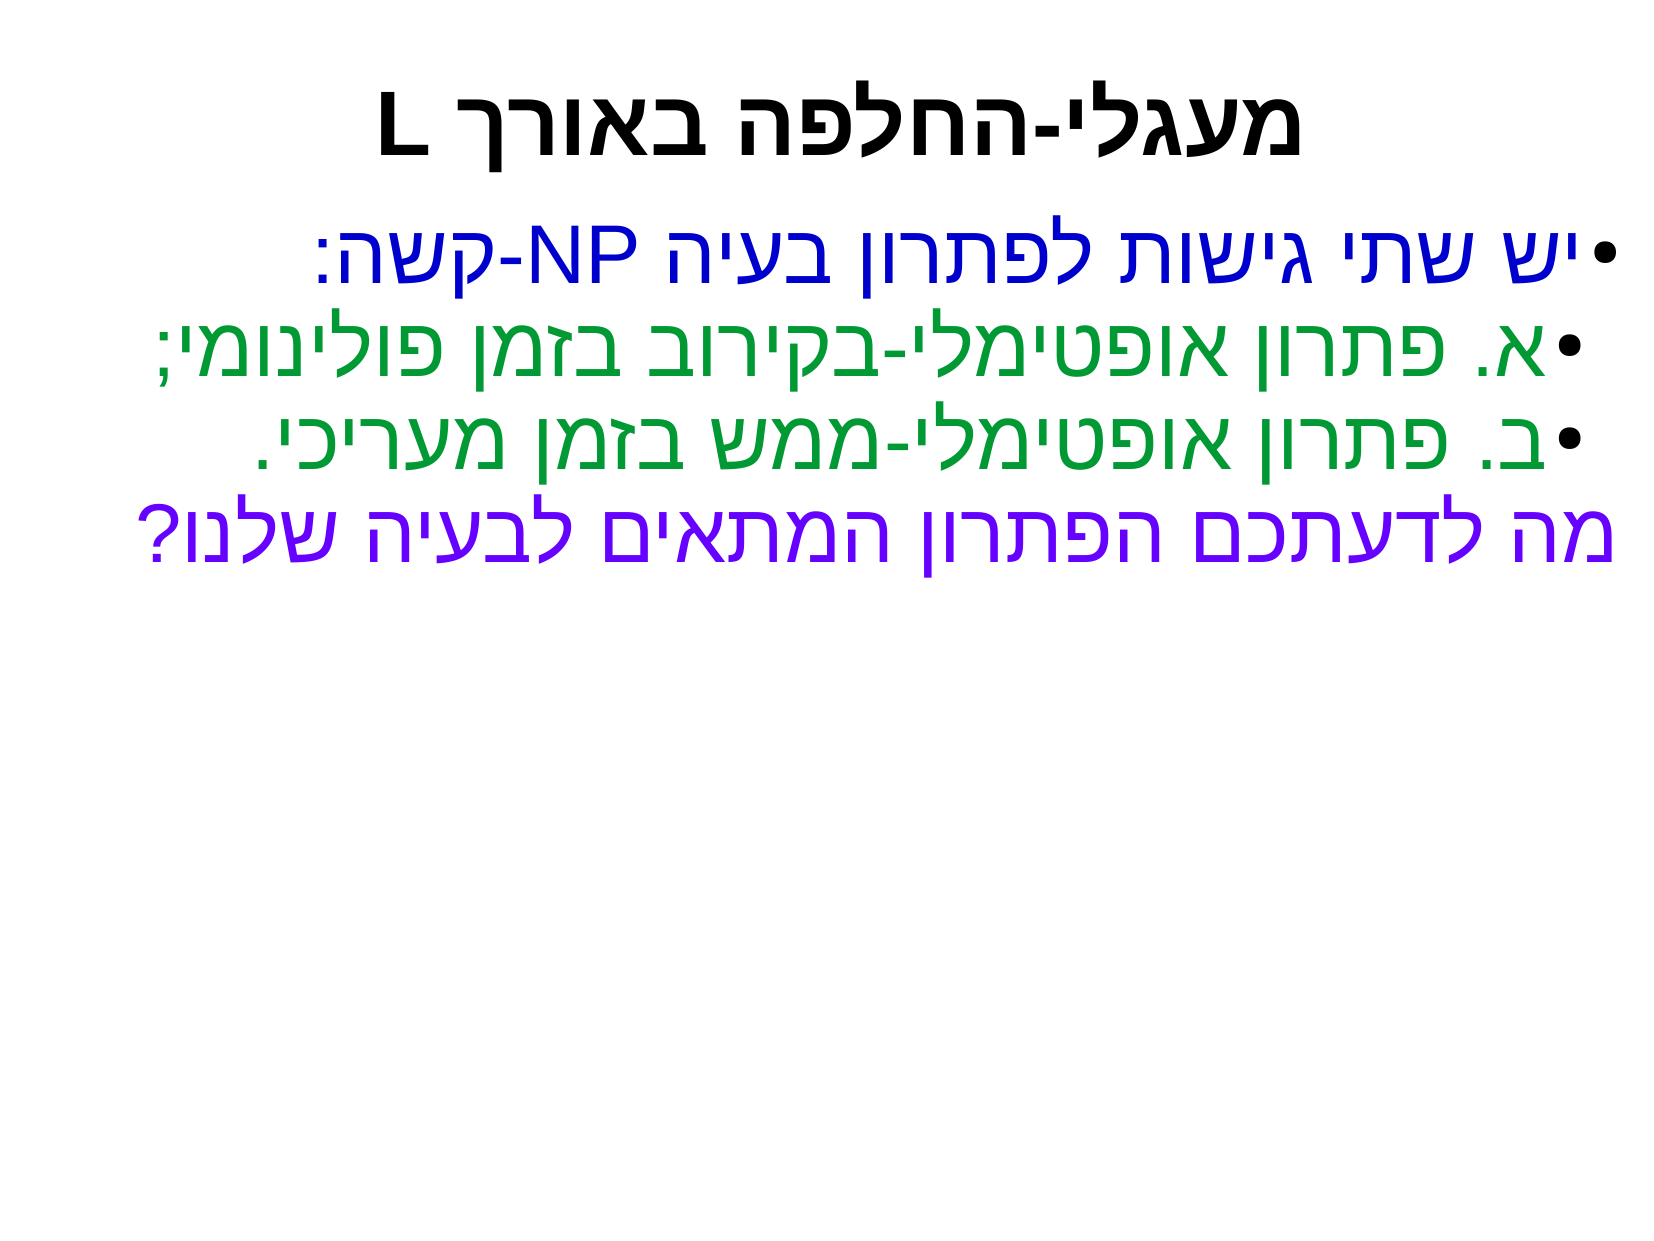

# מעגלי-החלפה באורך L
יש שתי גישות לפתרון בעיה NP-קשה:
א. פתרון אופטימלי-בקירוב בזמן פולינומי;
ב. פתרון אופטימלי-ממש בזמן מעריכי.
מה לדעתכם הפתרון המתאים לבעיה שלנו?